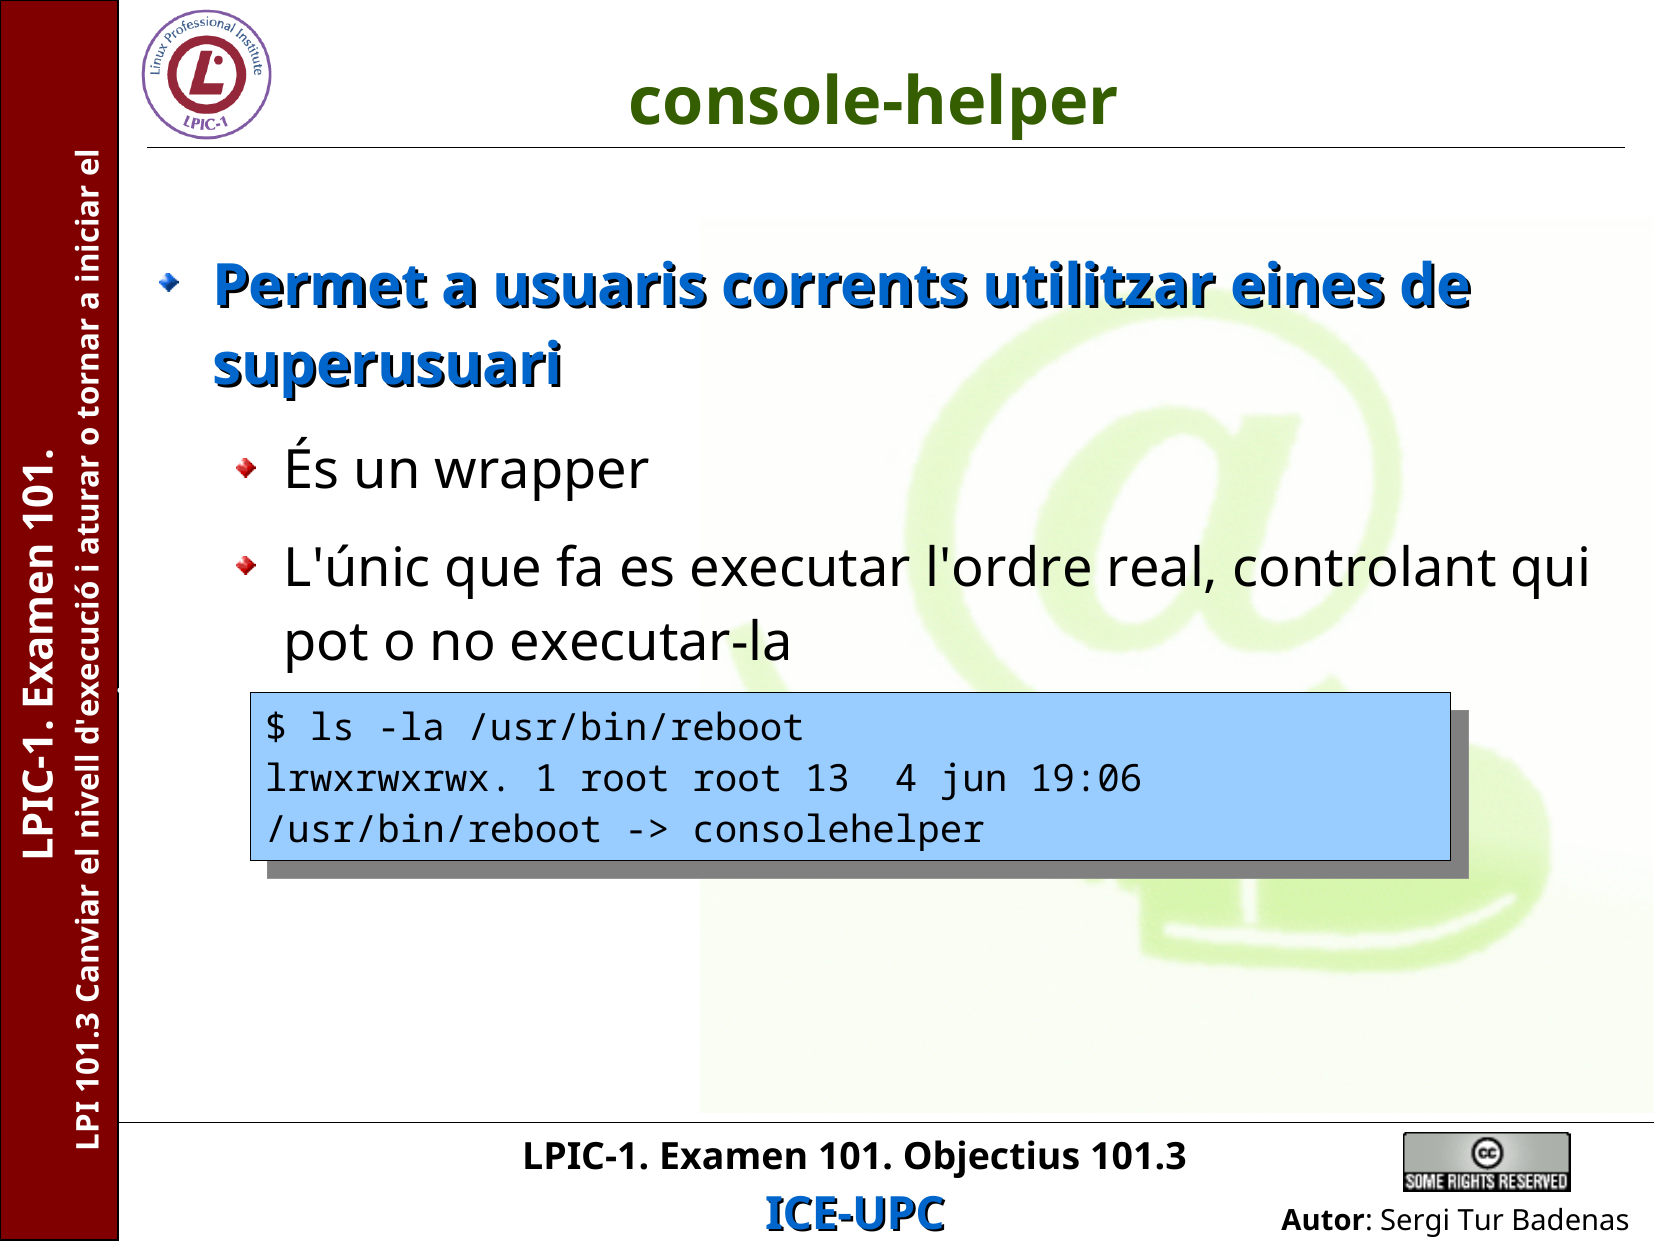

# console-helper
Permet a usuaris corrents utilitzar eines de superusuari
És un wrapper
L'únic que fa es executar l'ordre real, controlant qui pot o no executar-la
$ ls -la /usr/bin/reboot
lrwxrwxrwx. 1 root root 13 4 jun 19:06 /usr/bin/reboot -> consolehelper